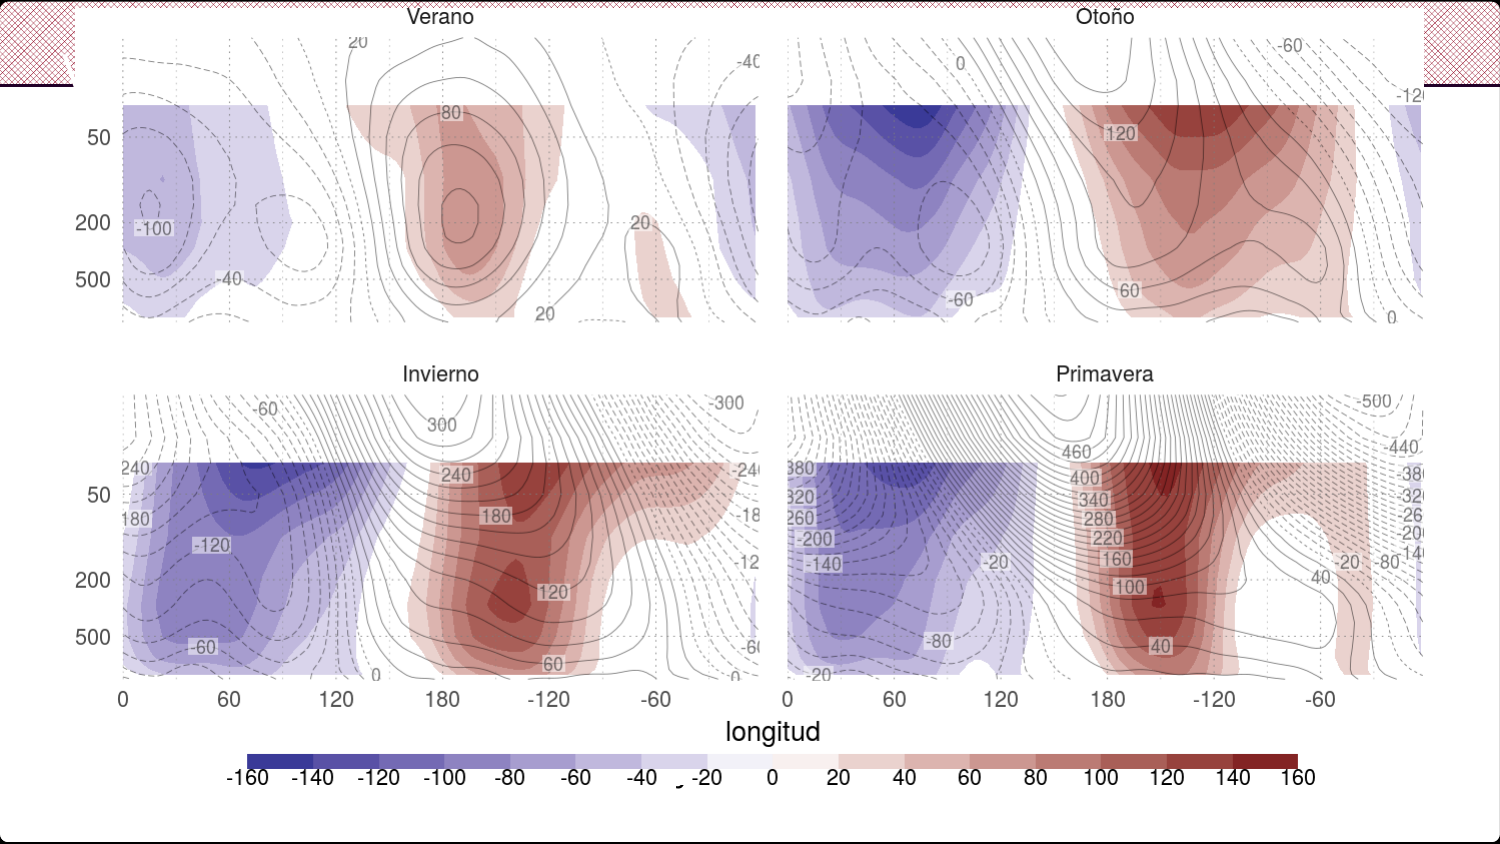

# Validación de corrida Control
Corte en 60° de la anomalía zonal de geopotencial para SPEEDY en sombreado y NCEP en contornos.